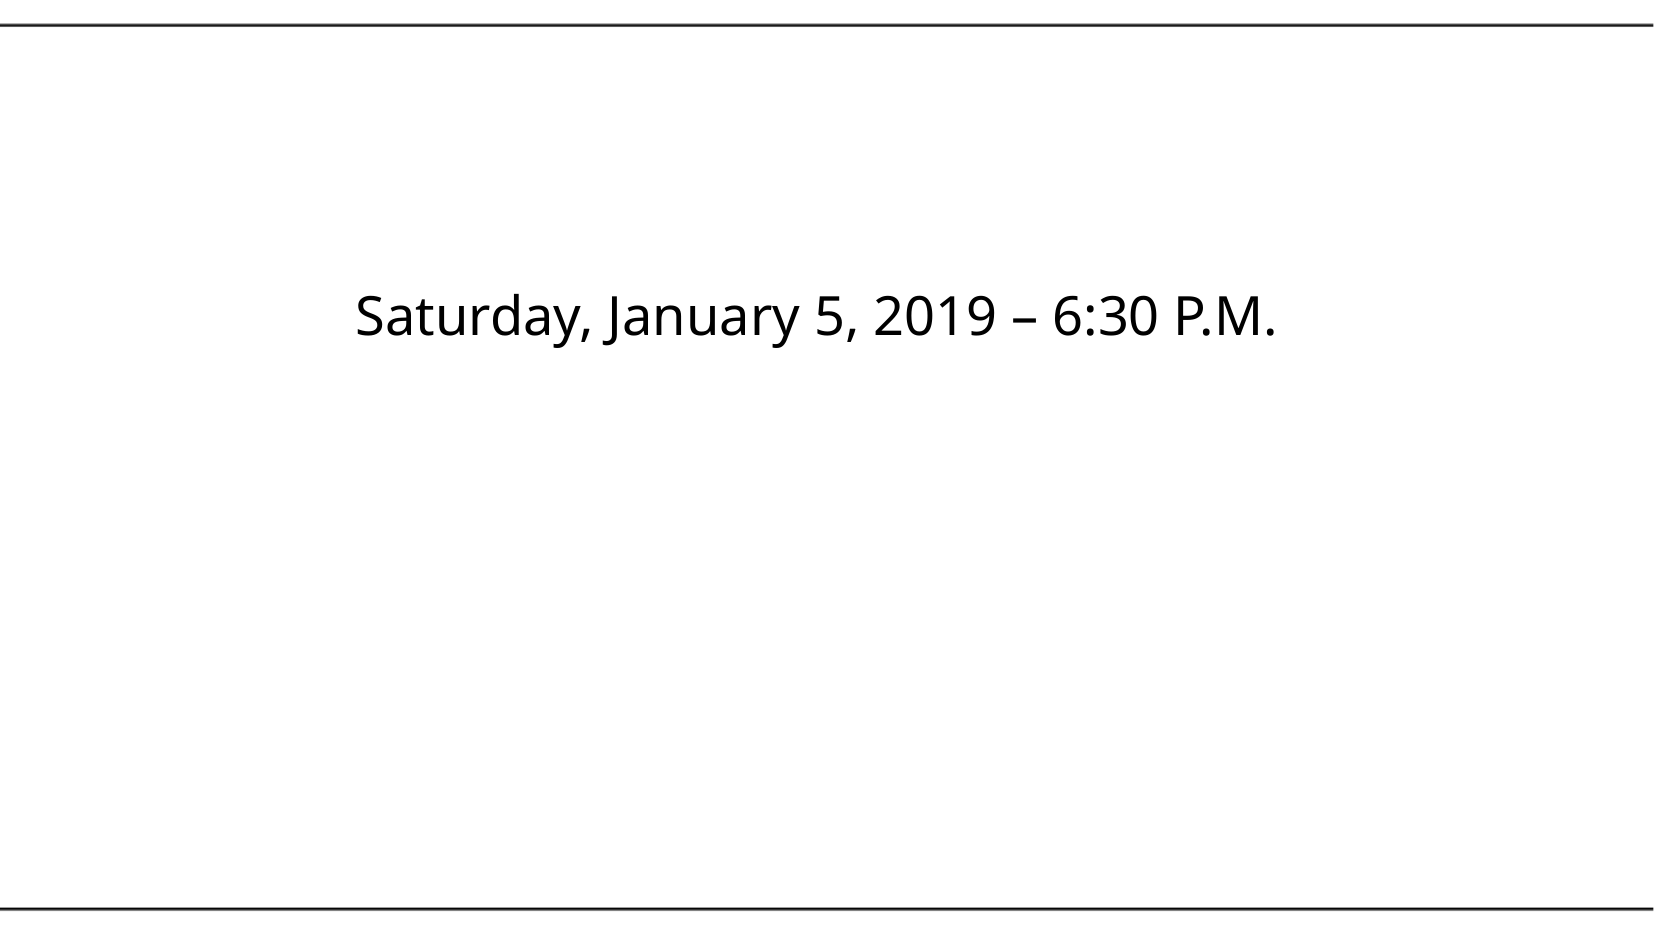

Saturday, January 5, 2019 – 6:30 P.M.